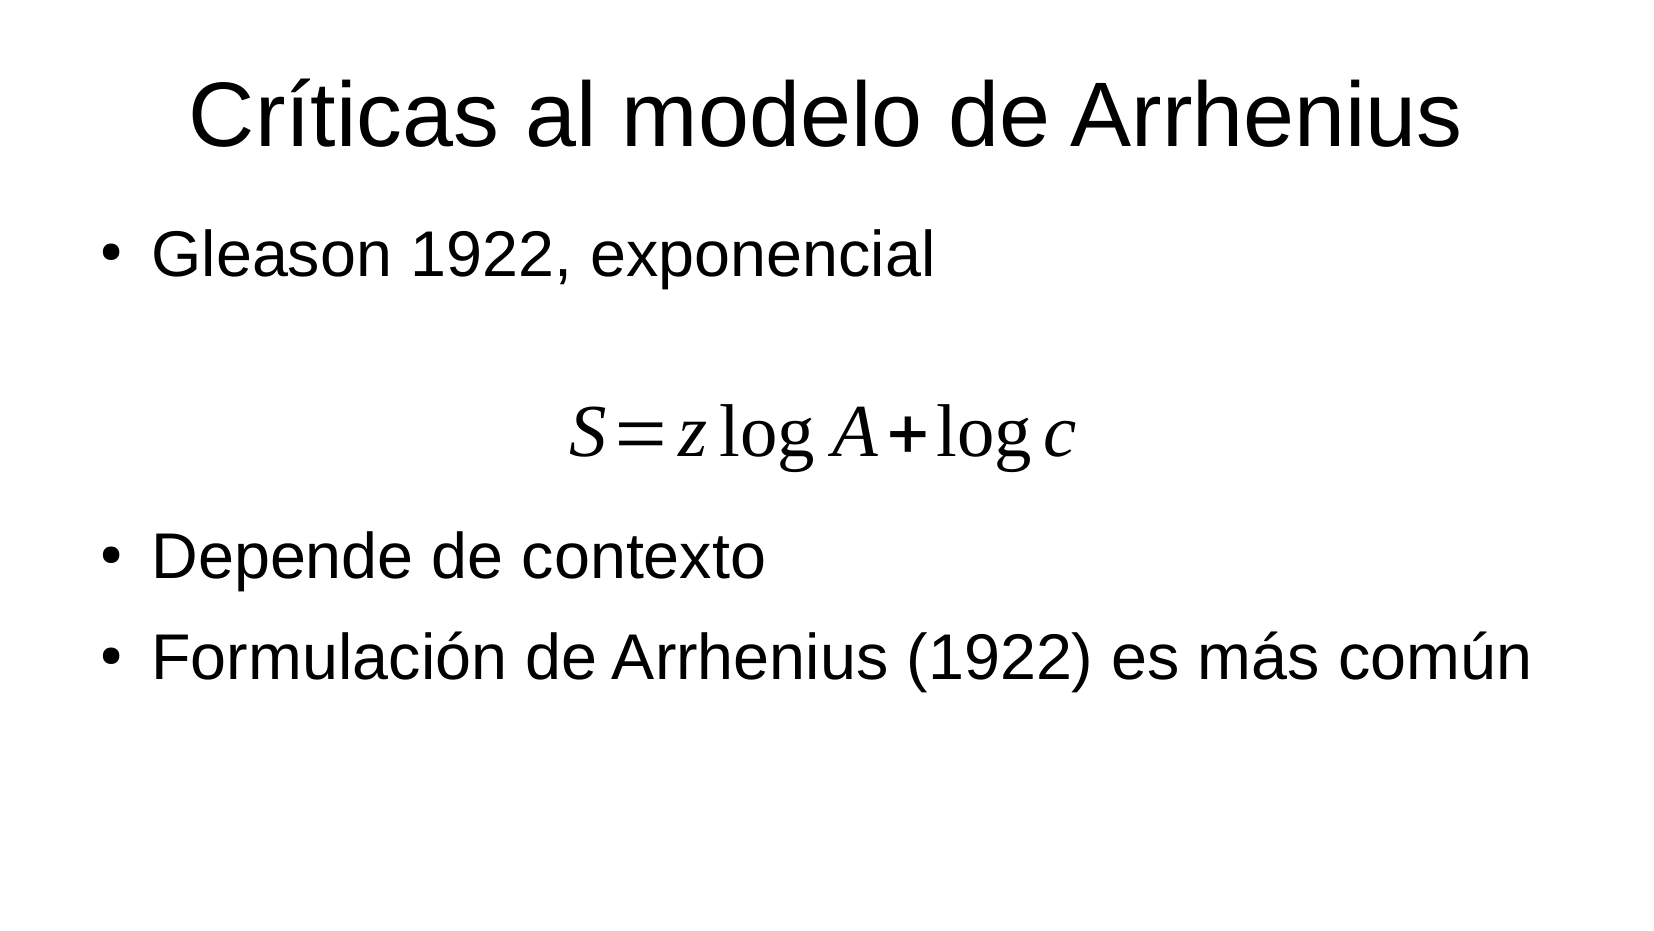

# Críticas al modelo de Arrhenius
Gleason 1922, exponencial
Depende de contexto
Formulación de Arrhenius (1922) es más común